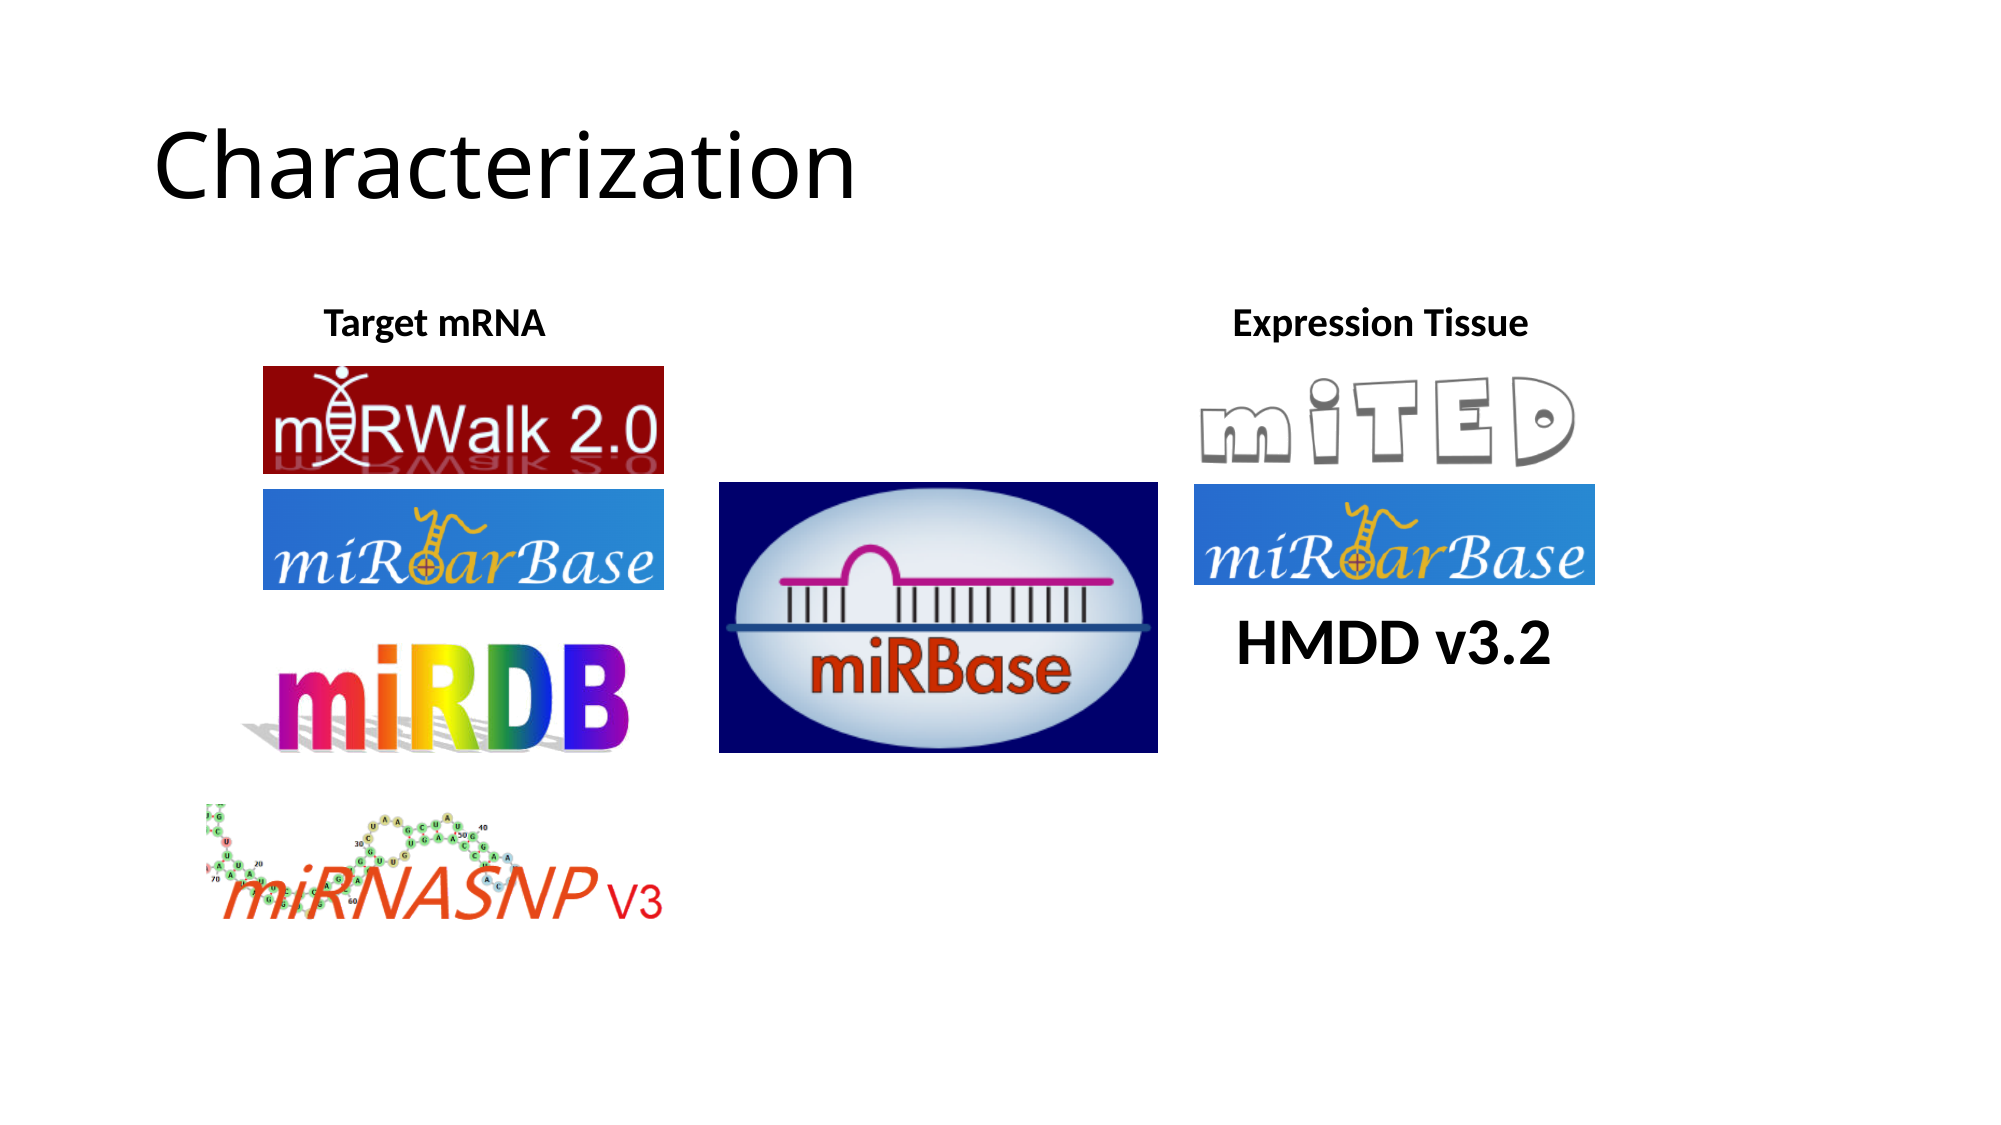

Characterization
Target mRNA
Expression Tissue
HMDD v3.2